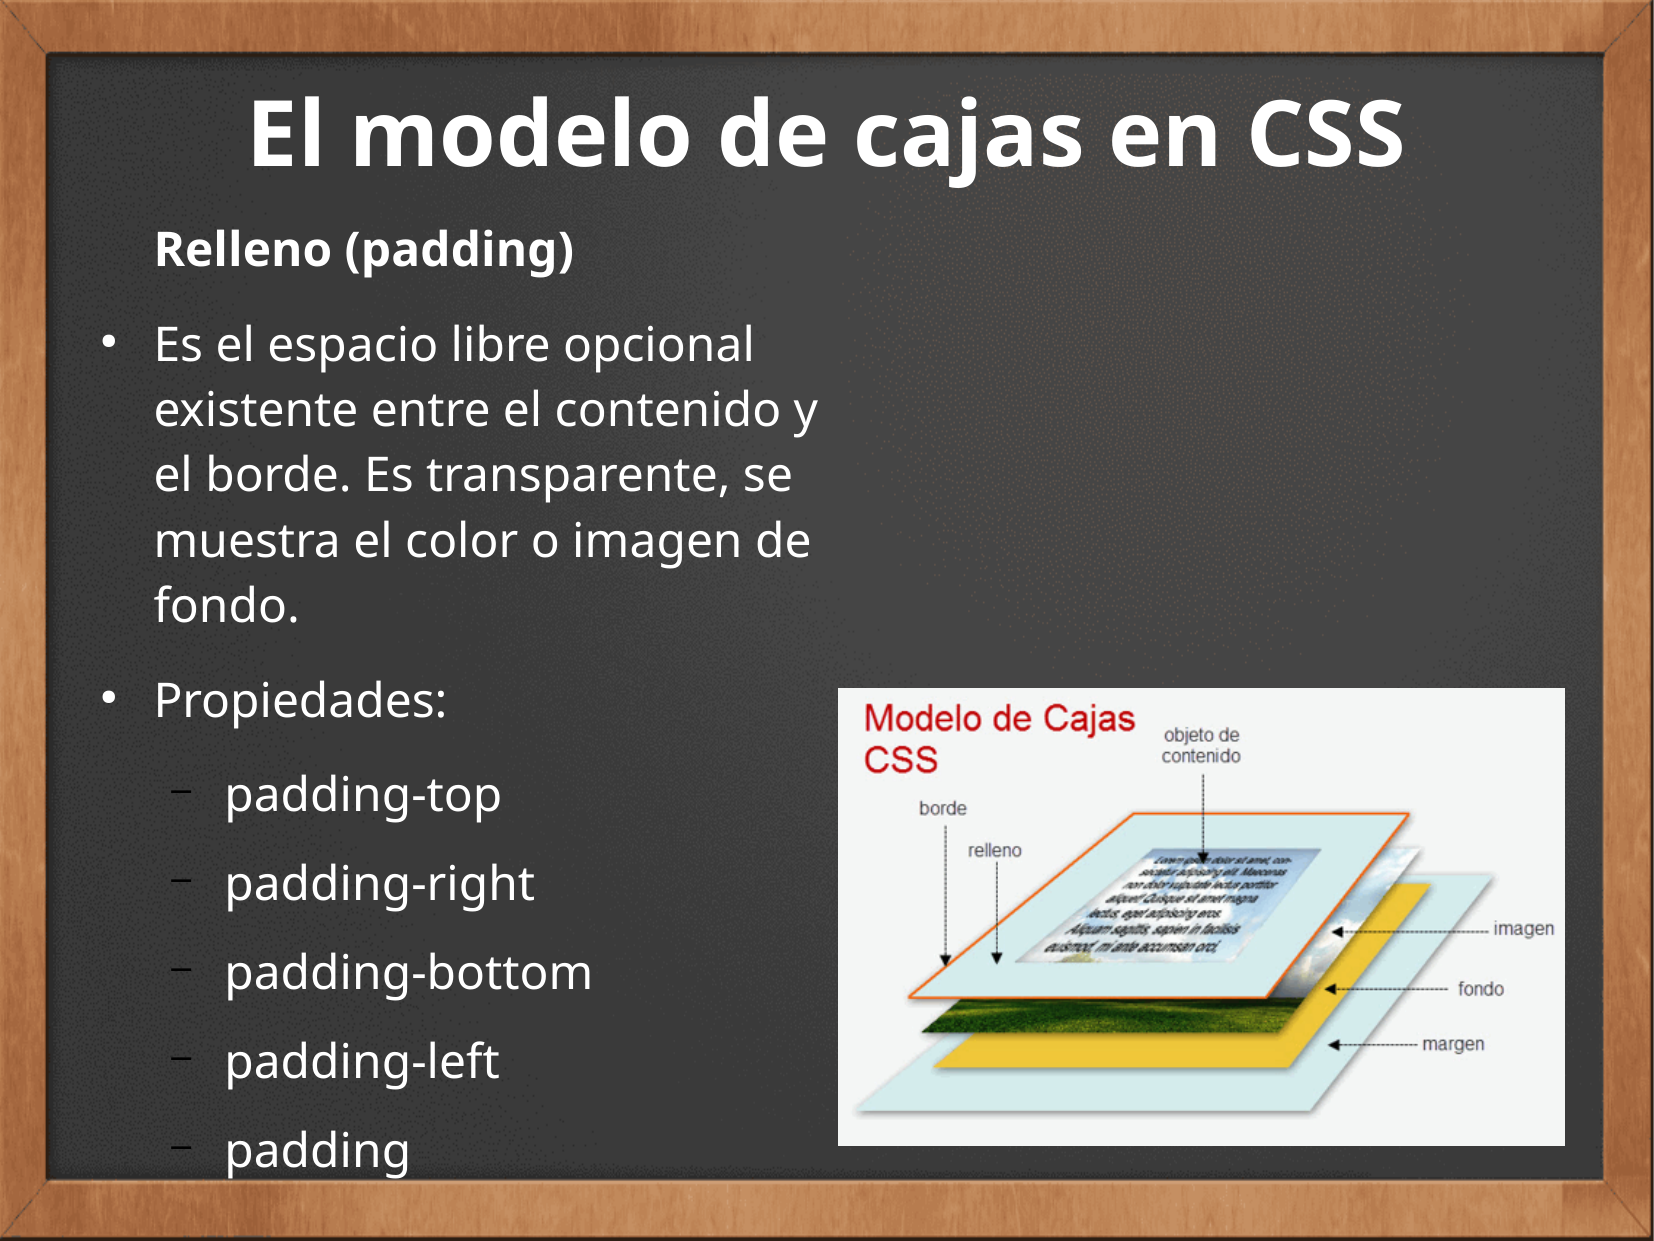

El modelo de cajas en CSS
# Relleno (padding)
Es el espacio libre opcional existente entre el contenido y el borde. Es transparente, se muestra el color o imagen de fondo.
Propiedades:
padding-top
padding-right
padding-bottom
padding-left
padding